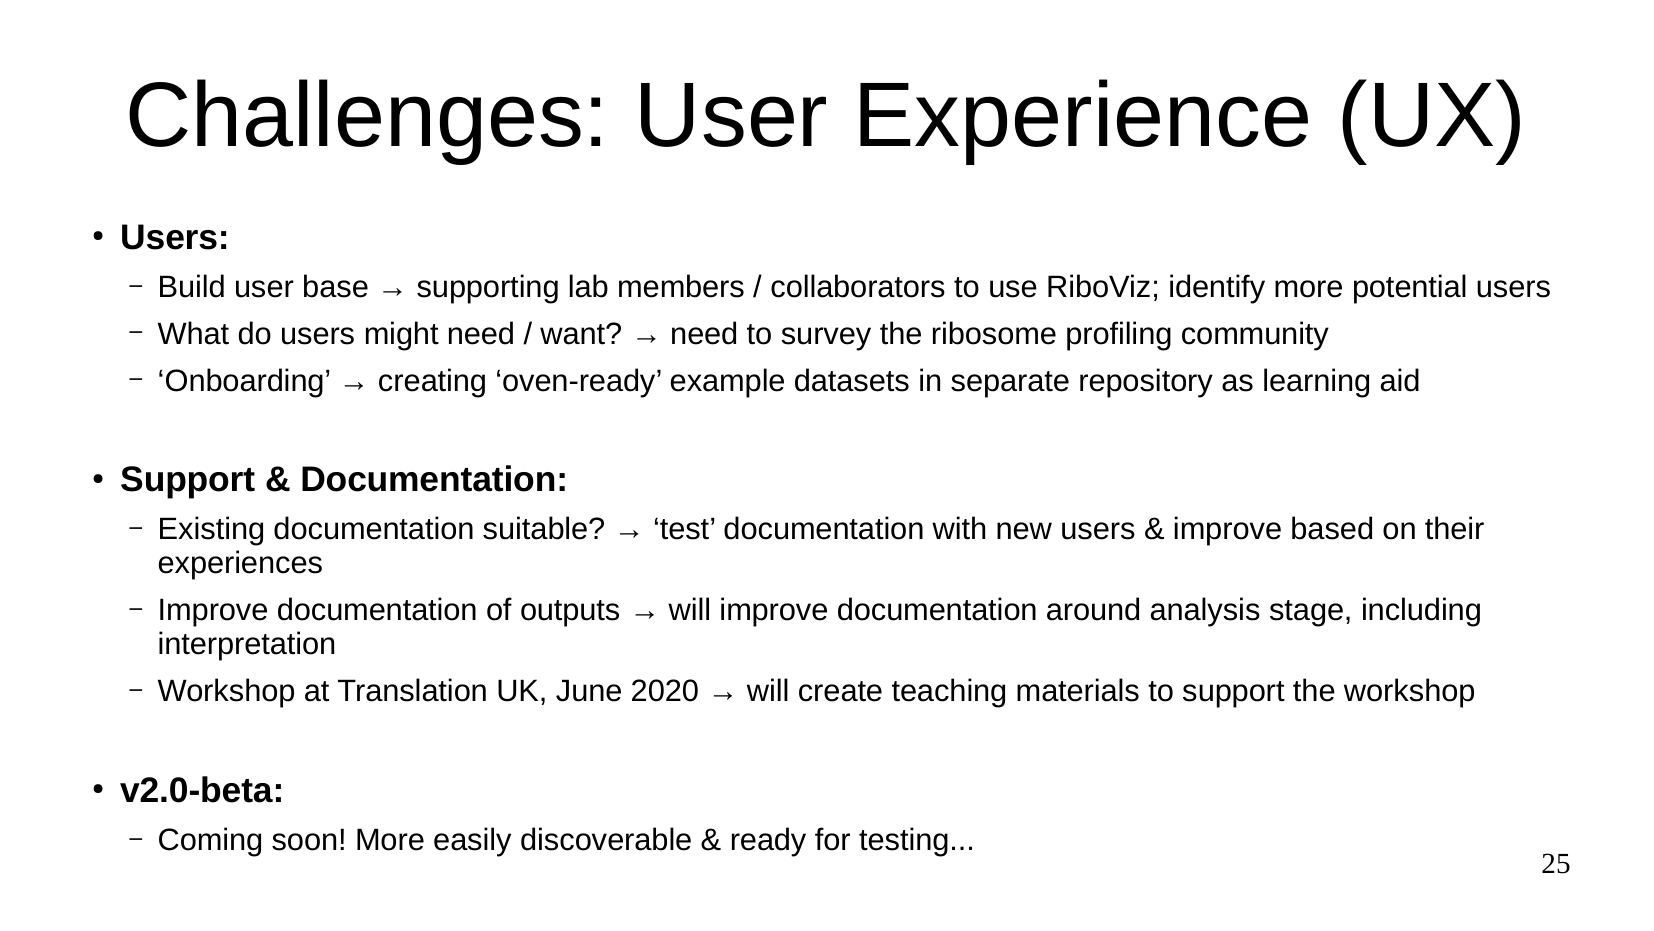

# Challenges: User Experience (UX)
Users:
Build user base → supporting lab members / collaborators to use RiboViz; identify more potential users
What do users might need / want? → need to survey the ribosome profiling community
‘Onboarding’ → creating ‘oven-ready’ example datasets in separate repository as learning aid
Support & Documentation:
Existing documentation suitable? → ‘test’ documentation with new users & improve based on their experiences
Improve documentation of outputs → will improve documentation around analysis stage, including interpretation
Workshop at Translation UK, June 2020 → will create teaching materials to support the workshop
v2.0-beta:
Coming soon! More easily discoverable & ready for testing...
25